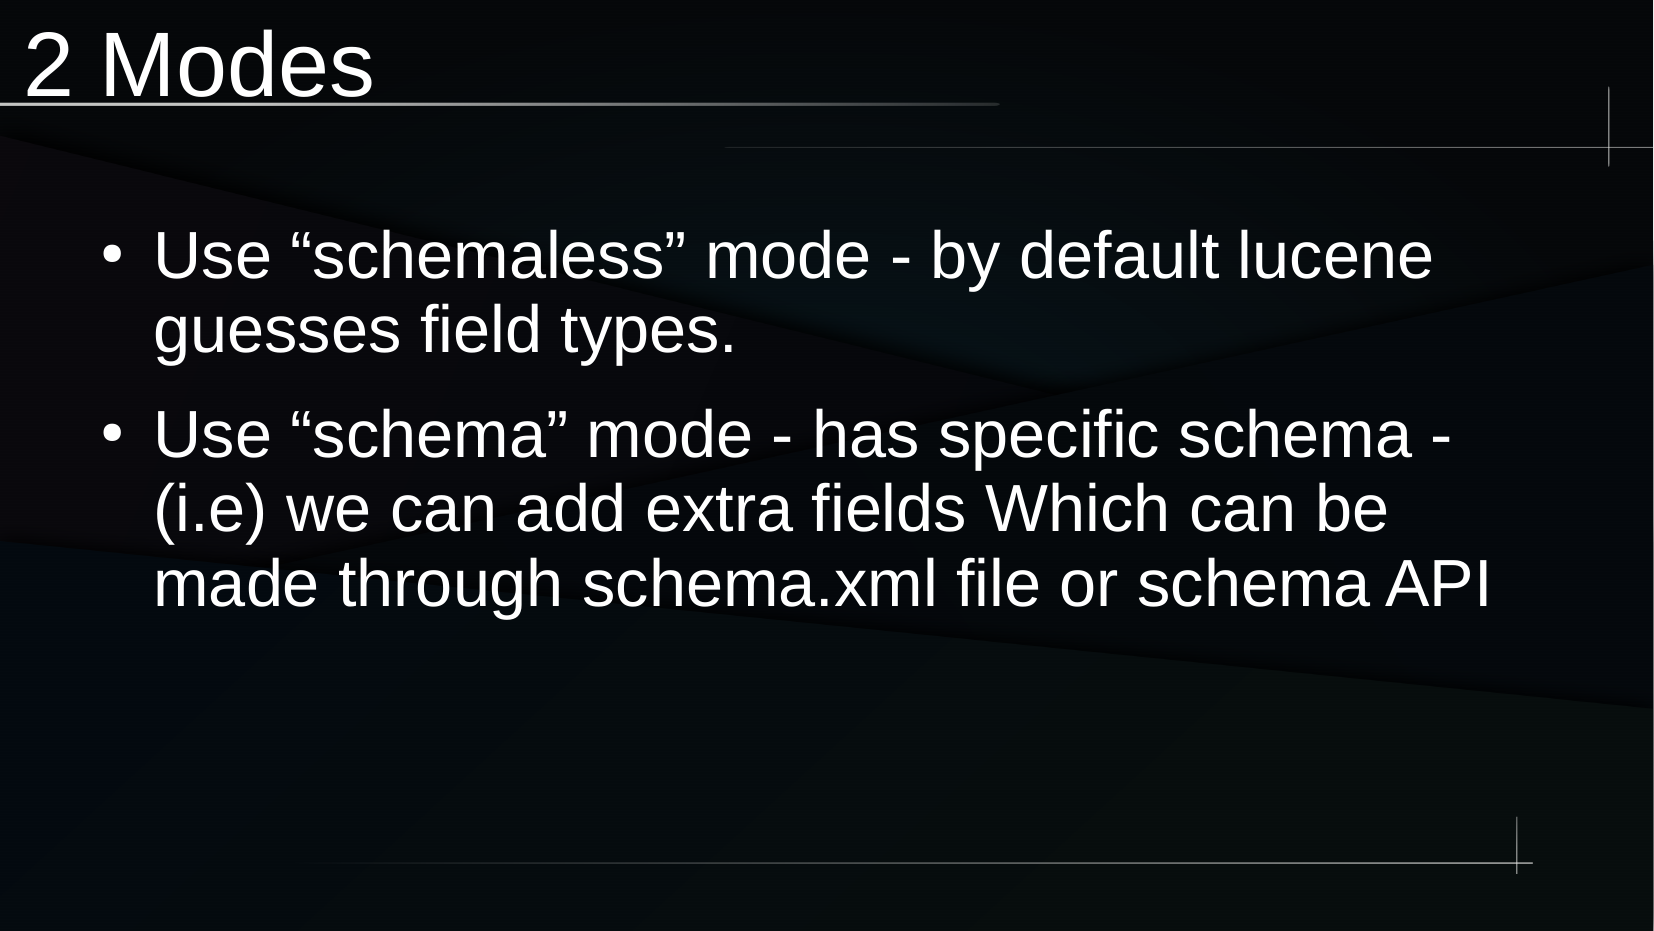

# 2 Modes
Use “schemaless” mode - by default lucene guesses field types.
Use “schema” mode - has specific schema - (i.e) we can add extra fields Which can be made through schema.xml file or schema API